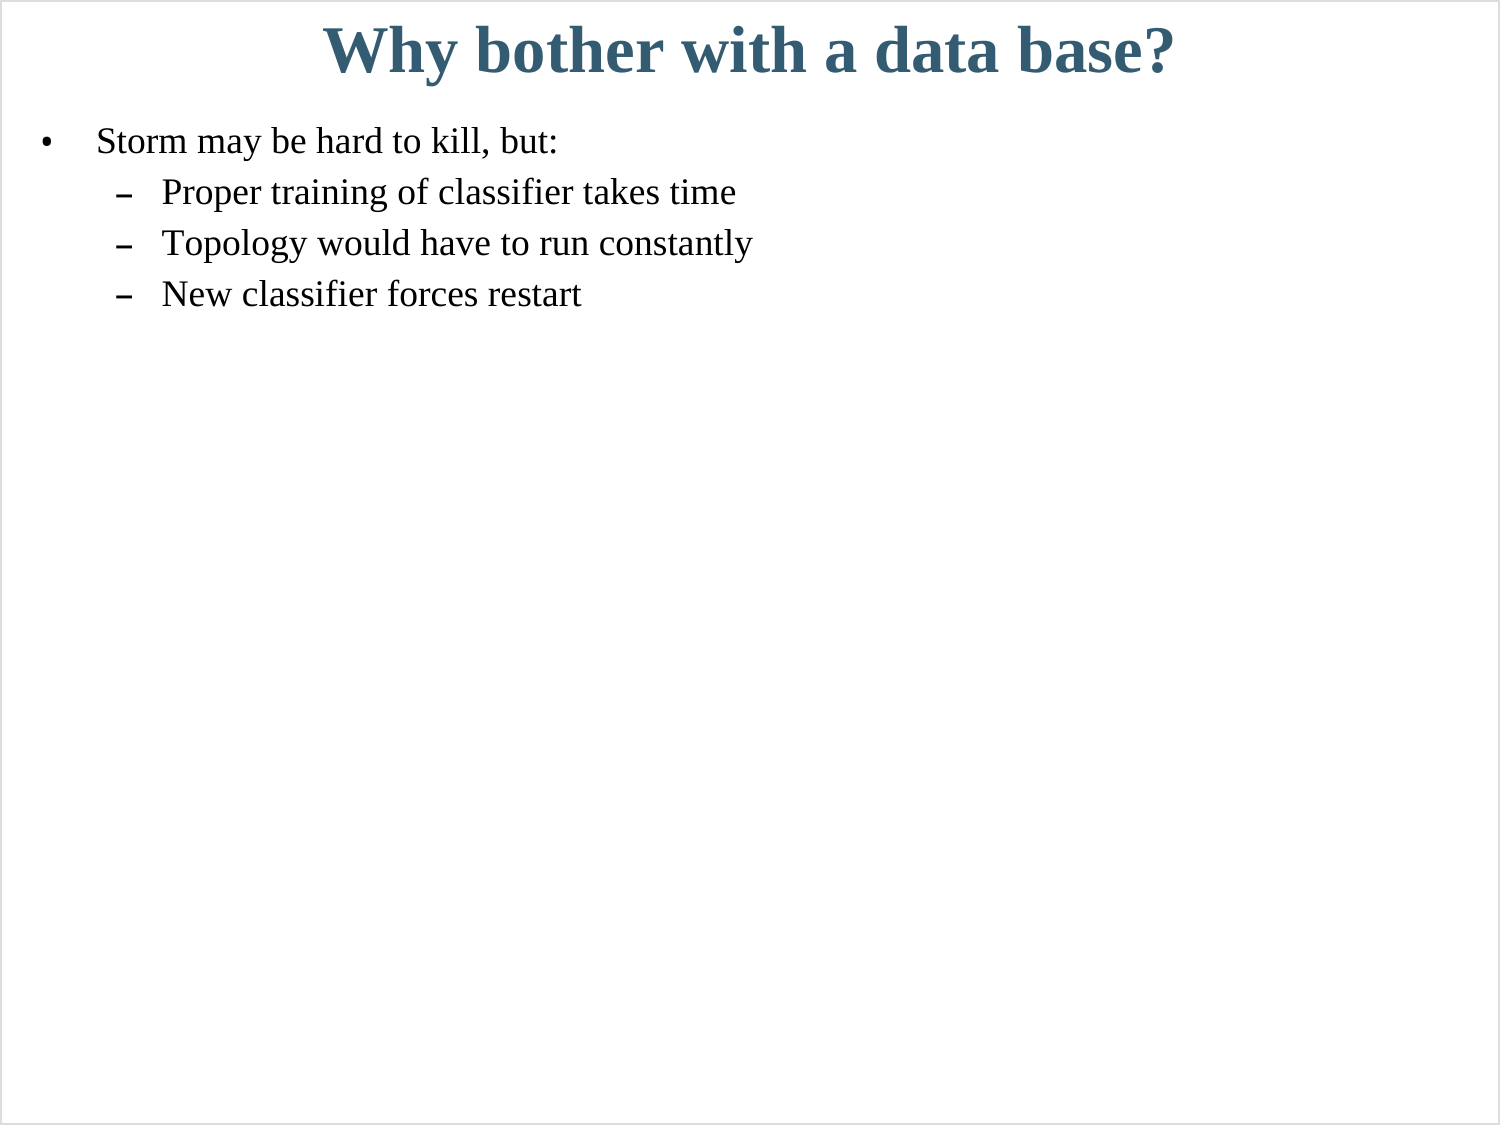

# Why bother with a data base?
Storm may be hard to kill, but:
Proper training of classifier takes time
Topology would have to run constantly
New classifier forces restart